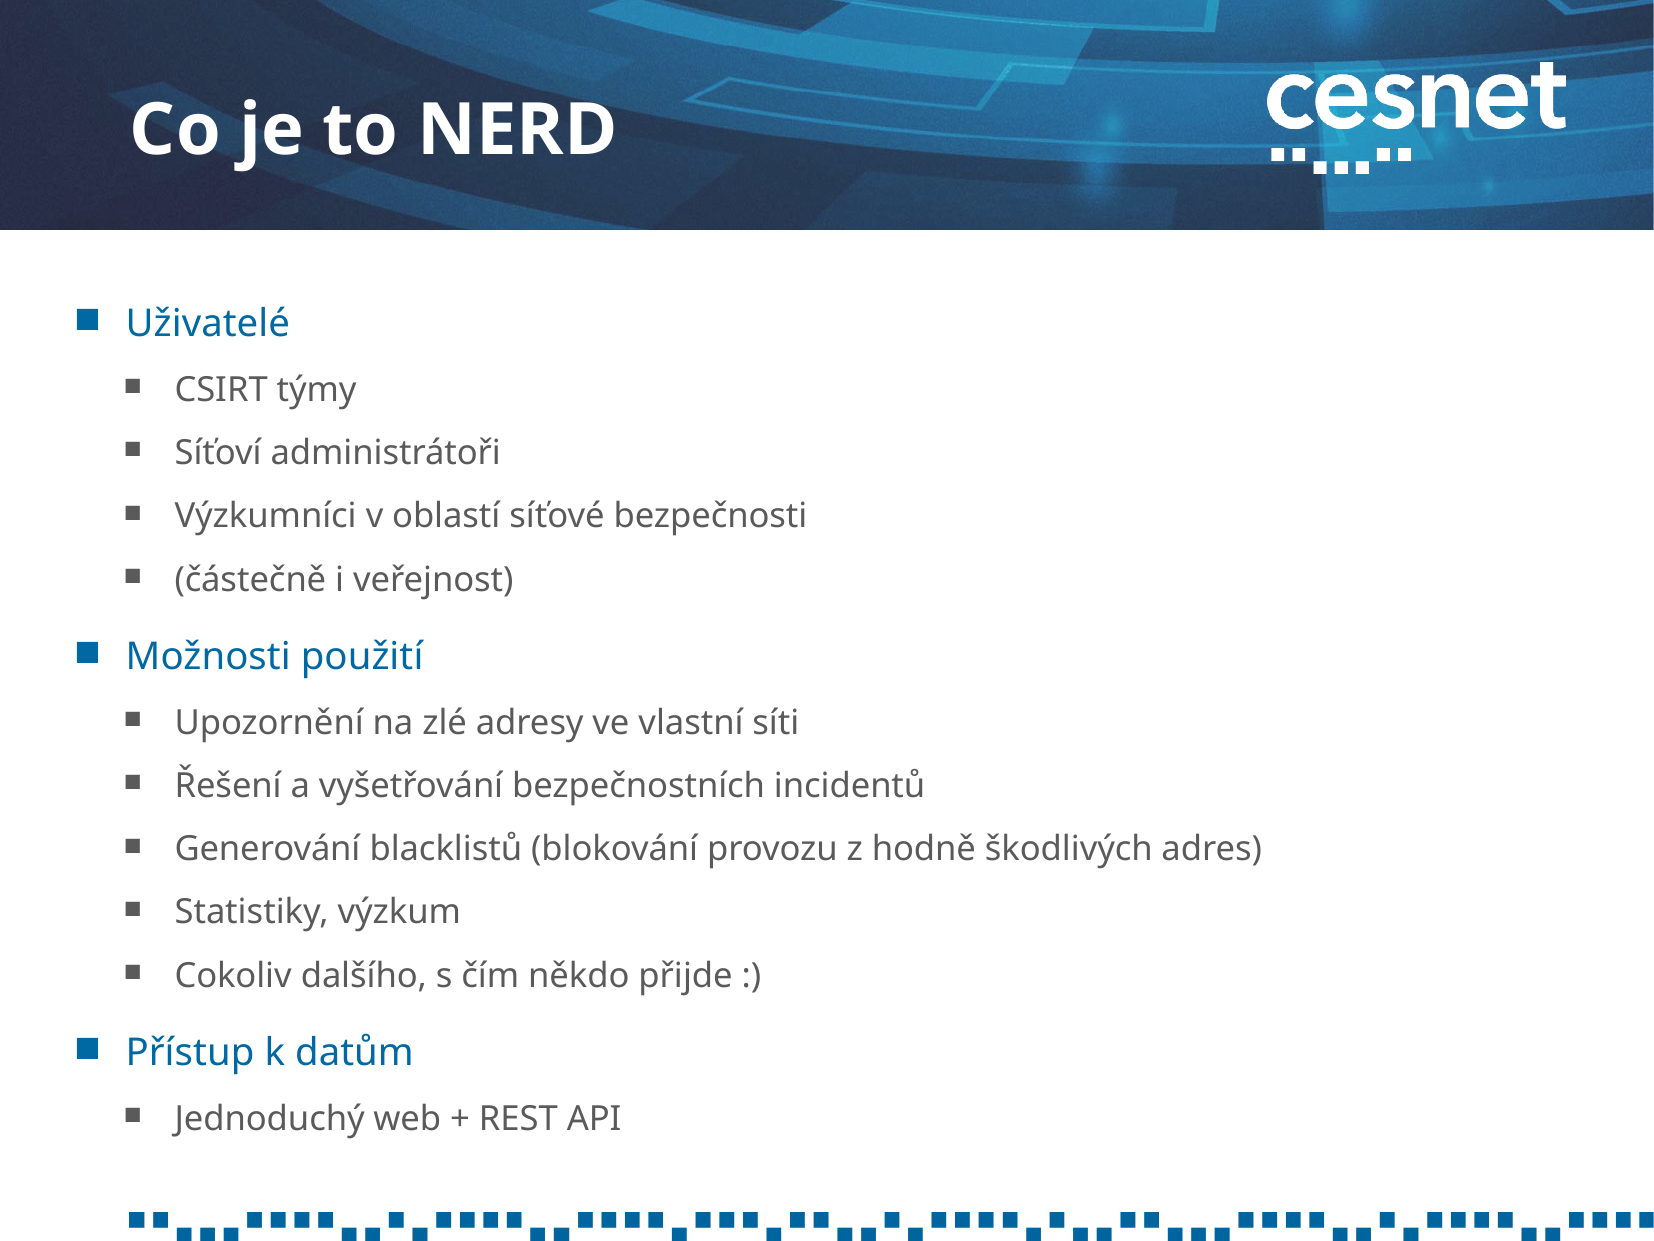

# Co je to NERD
Uživatelé
CSIRT týmy
Síťoví administrátoři
Výzkumníci v oblastí síťové bezpečnosti
(částečně i veřejnost)
Možnosti použití
Upozornění na zlé adresy ve vlastní síti
Řešení a vyšetřování bezpečnostních incidentů
Generování blacklistů (blokování provozu z hodně škodlivých adres)
Statistiky, výzkum
Cokoliv dalšího, s čím někdo přijde :)
Přístup k datům
Jednoduchý web + REST API